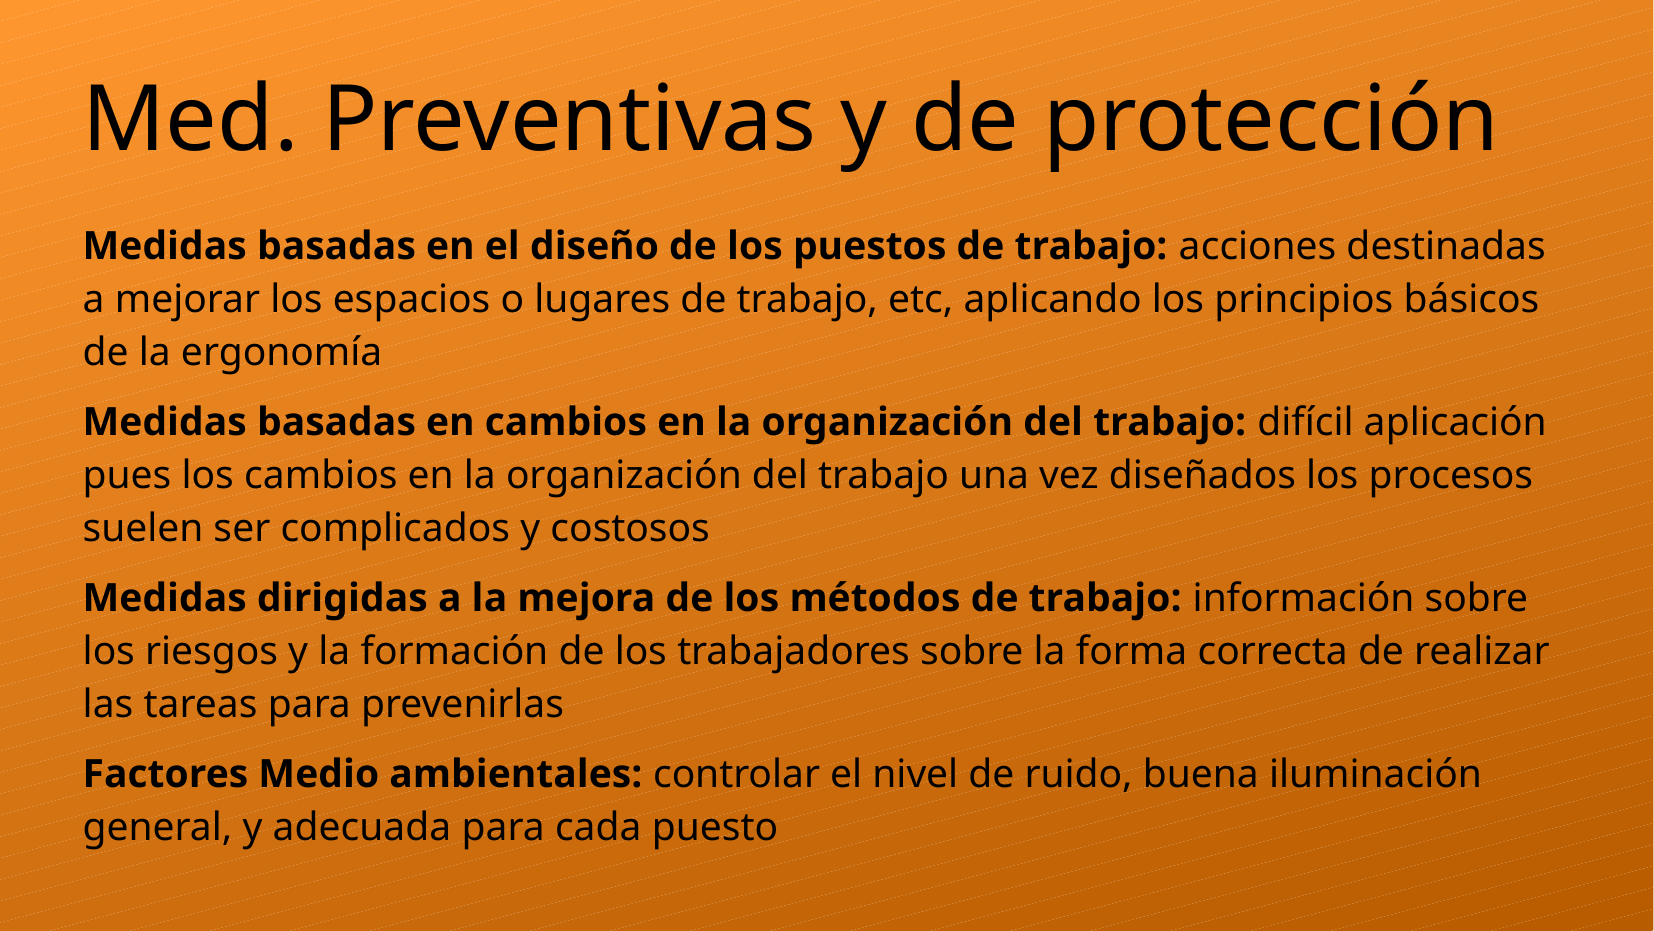

# Med. Preventivas y de protección
Medidas basadas en el diseño de los puestos de trabajo: acciones destinadas a mejorar los espacios o lugares de trabajo, etc, aplicando los principios básicos de la ergonomía
Medidas basadas en cambios en la organización del trabajo: difícil aplicación pues los cambios en la organización del trabajo una vez diseñados los procesos suelen ser complicados y costosos
Medidas dirigidas a la mejora de los métodos de trabajo: información sobre los riesgos y la formación de los trabajadores sobre la forma correcta de realizar las tareas para prevenirlas
Factores Medio ambientales: controlar el nivel de ruido, buena iluminación general, y adecuada para cada puesto